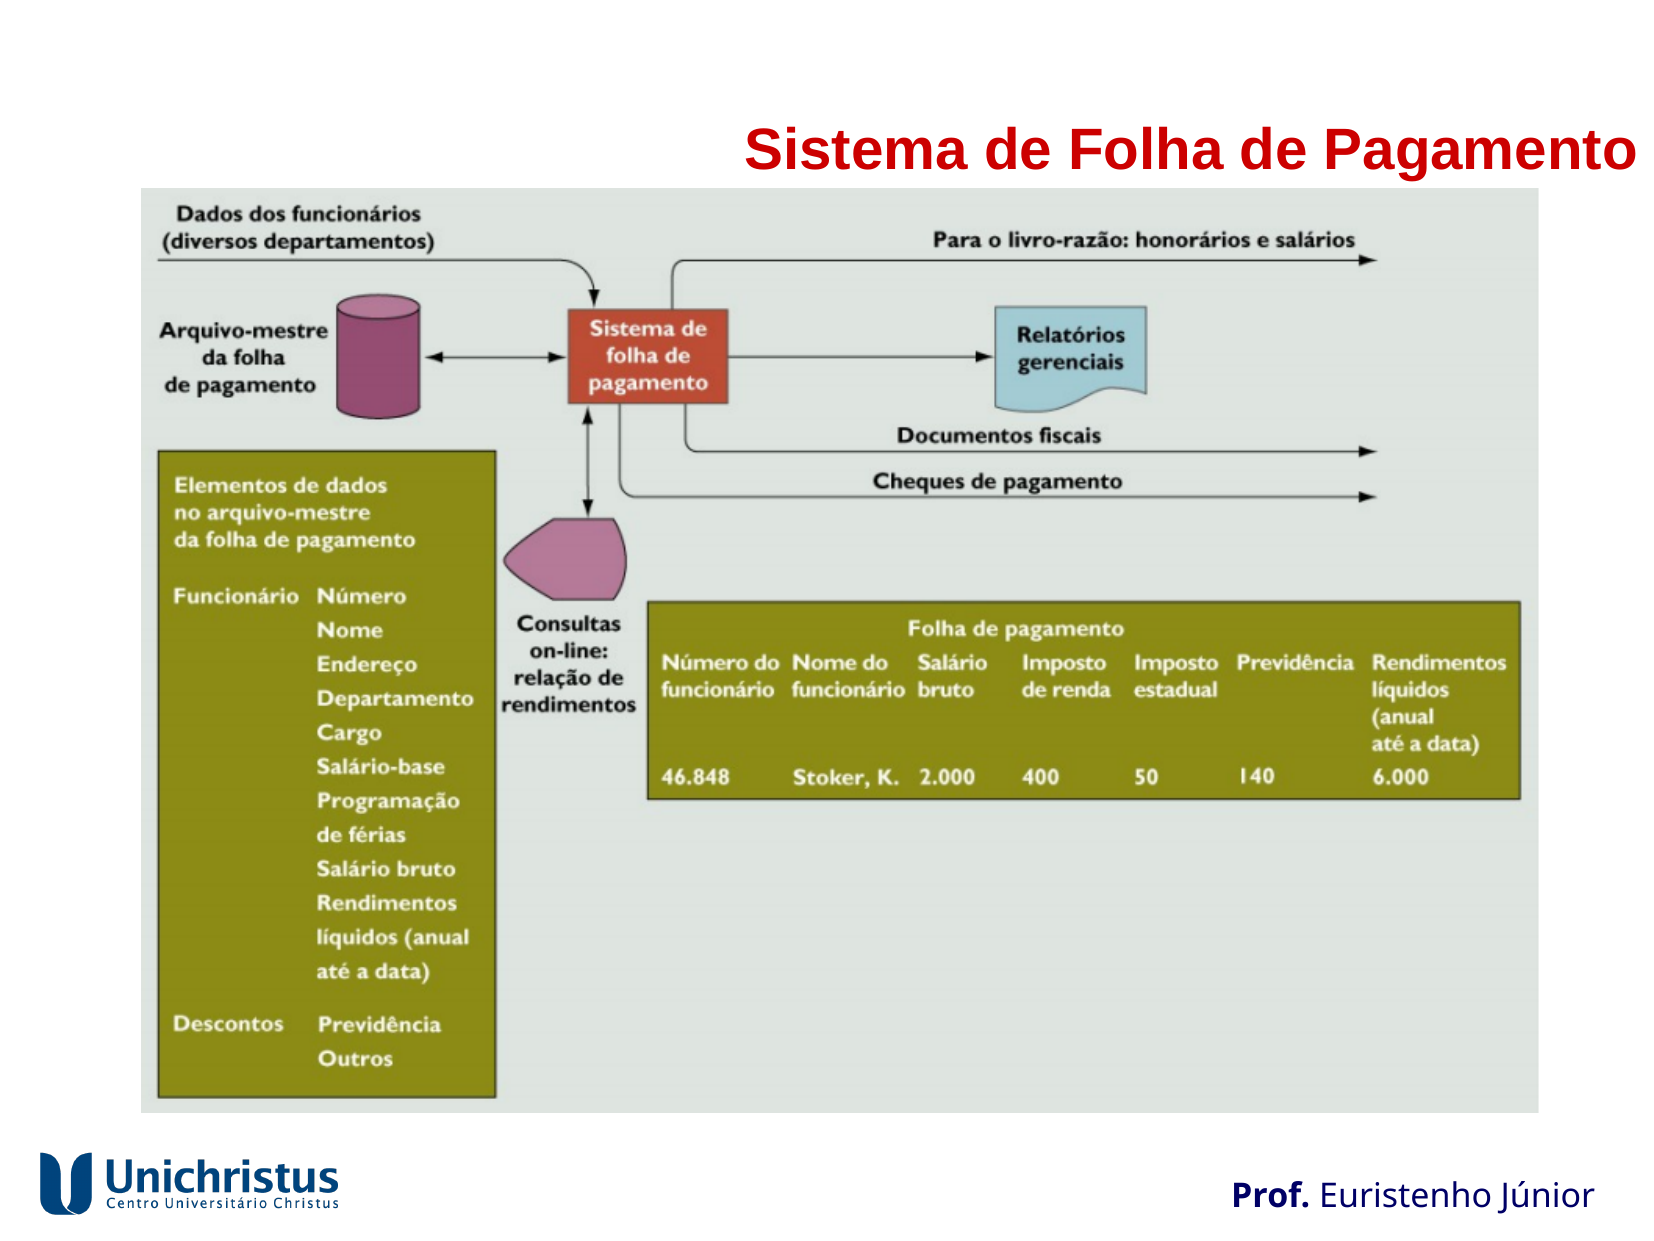

Sistema de Folha de Pagamento
Prof. Euristenho Júnior